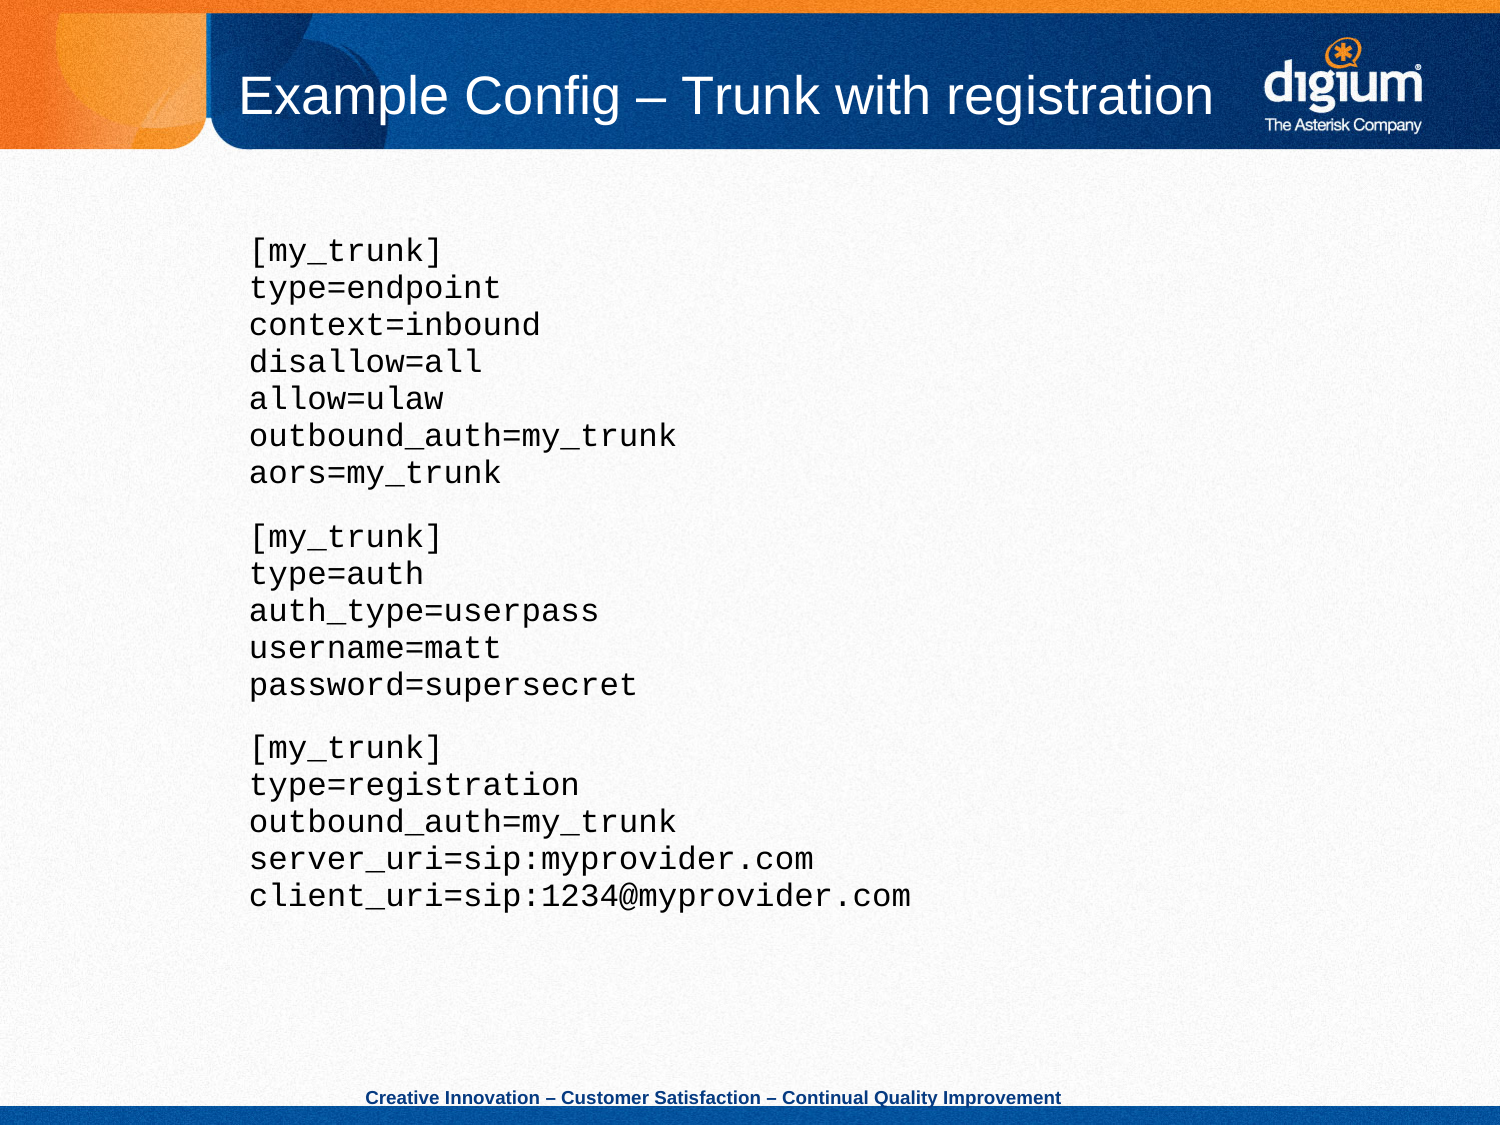

# Example Config – Trunk with registration
[my_trunk]
type=endpoint
context=inbound
disallow=all
allow=ulaw
outbound_auth=my_trunk
aors=my_trunk
[my_trunk]
type=auth
auth_type=userpass
username=matt
password=supersecret
[my_trunk]
type=registration
outbound_auth=my_trunk
server_uri=sip:myprovider.com
client_uri=sip:1234@myprovider.com